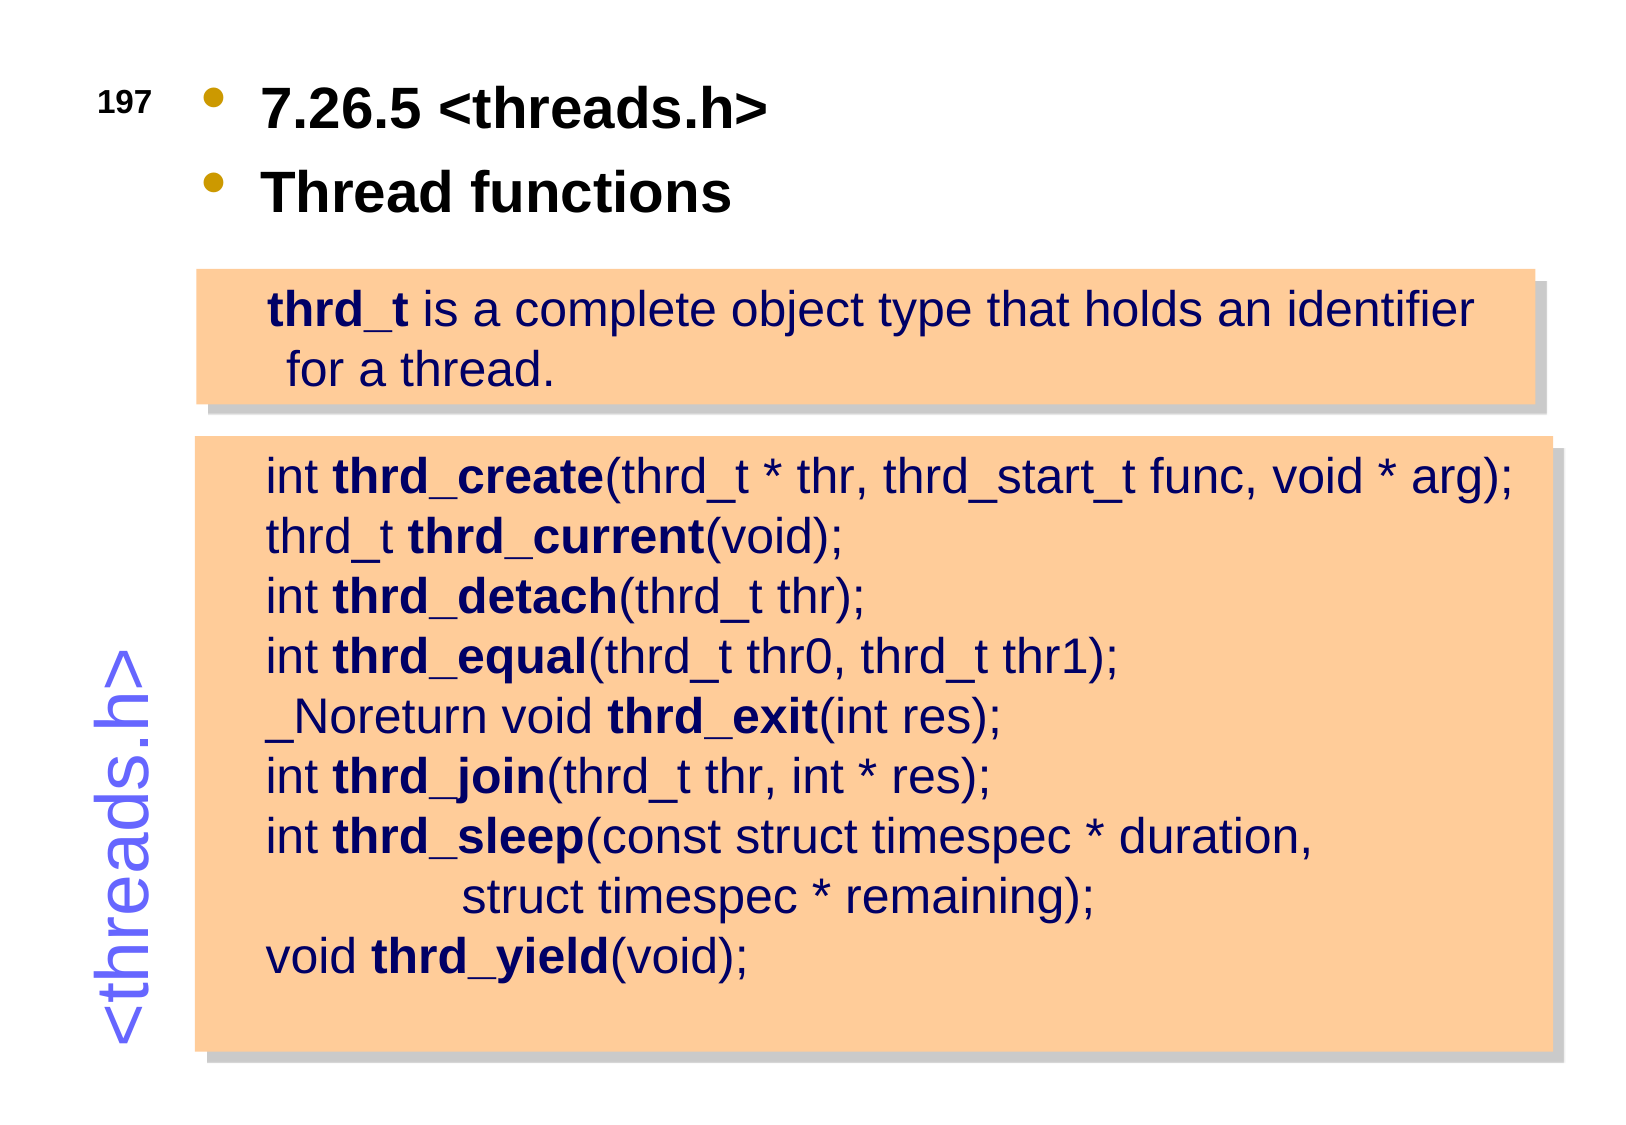

197
7.26.5 <threads.h>
Thread functions
 thrd_t is a complete object type that holds an identifier for a thread.
 int thrd_create(thrd_t * thr, thrd_start_t func, void * arg);
 thrd_t thrd_current(void);
 int thrd_detach(thrd_t thr);
 int thrd_equal(thrd_t thr0, thrd_t thr1);
 _Noreturn void thrd_exit(int res);
 int thrd_join(thrd_t thr, int * res);
 int thrd_sleep(const struct timespec * duration,
 struct timespec * remaining);
 void thrd_yield(void);
# <threads.h>